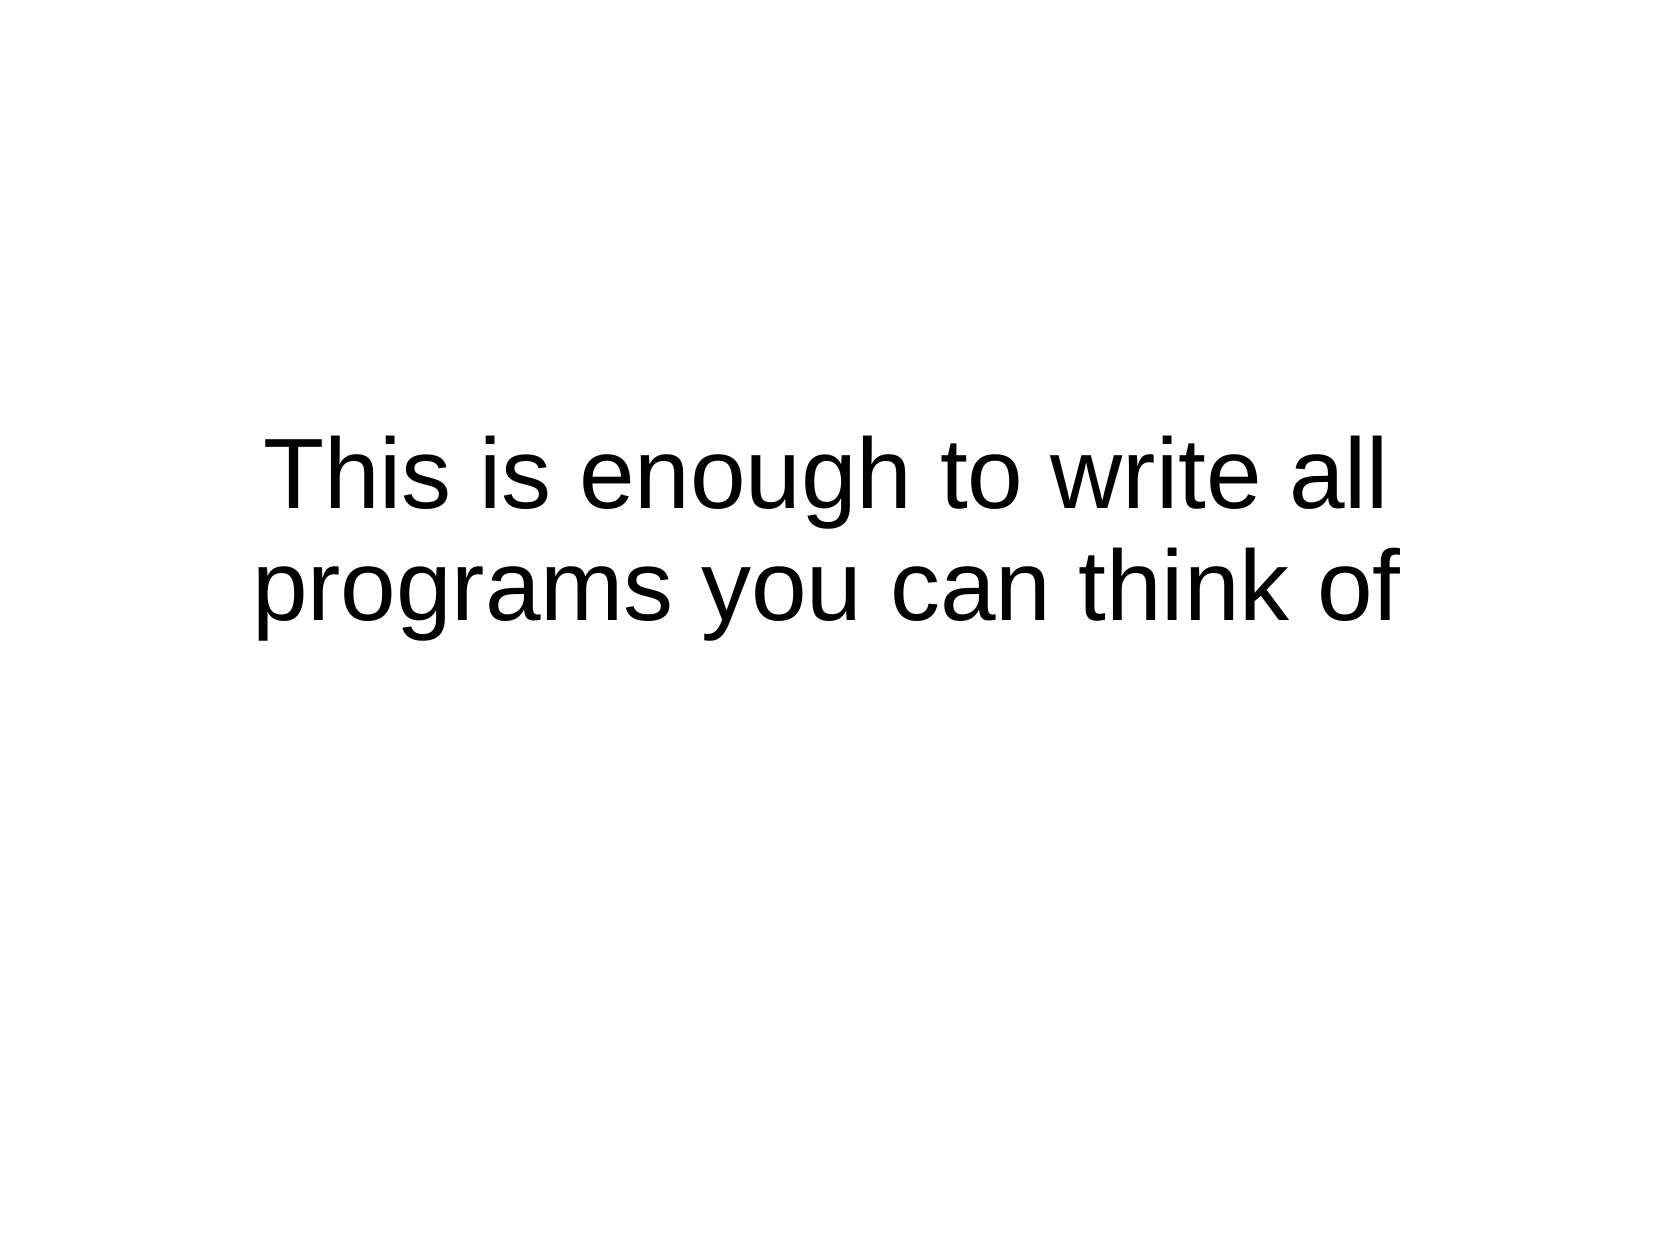

# This is enough to write all programs you can think of